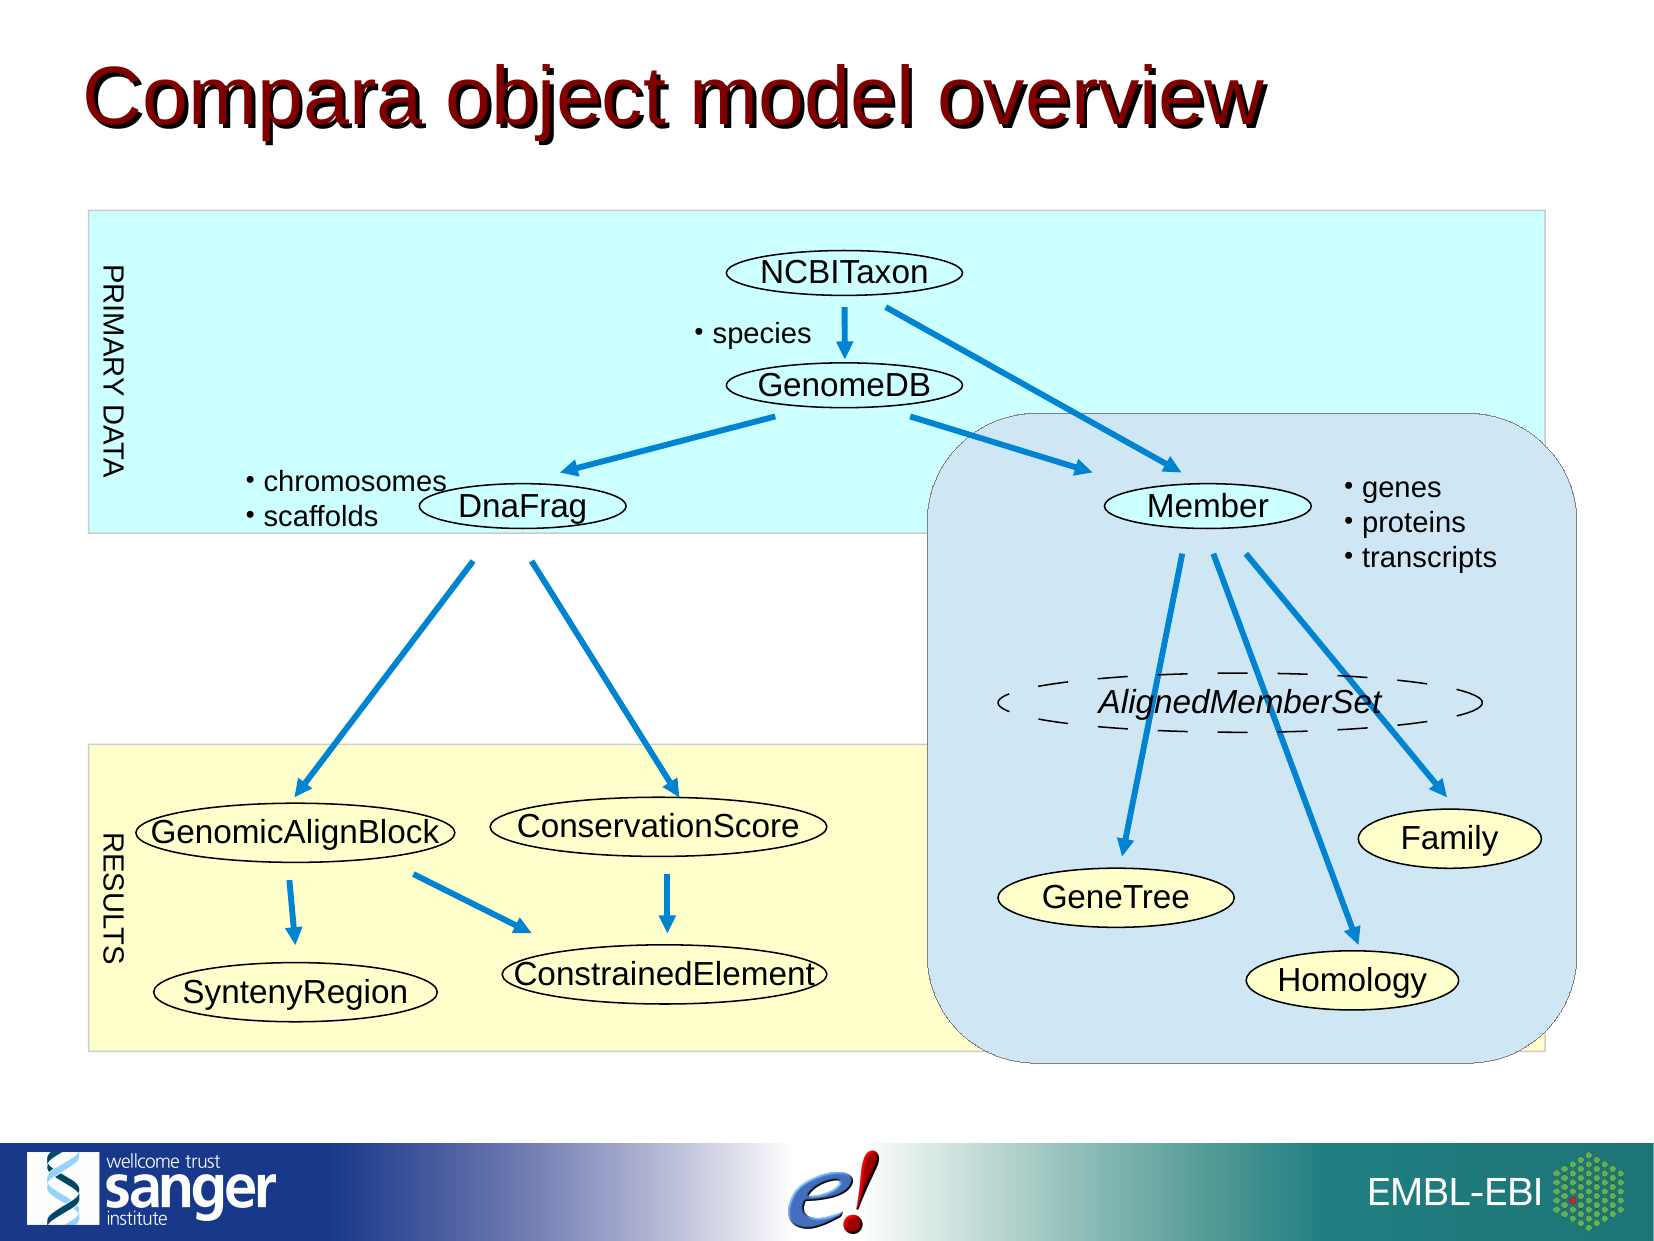

# Compara object model overview
PRIMARY DATA
NCBITaxon
 species
GenomeDB
 chromosomes
 scaffolds
 genes
 proteins
 transcripts
DnaFrag
Member
AlignedMemberSet
ConservationScore
GenomicAlignBlock
Family
RESULTS
GeneTree
ConstrainedElement
Homology
SyntenyRegion